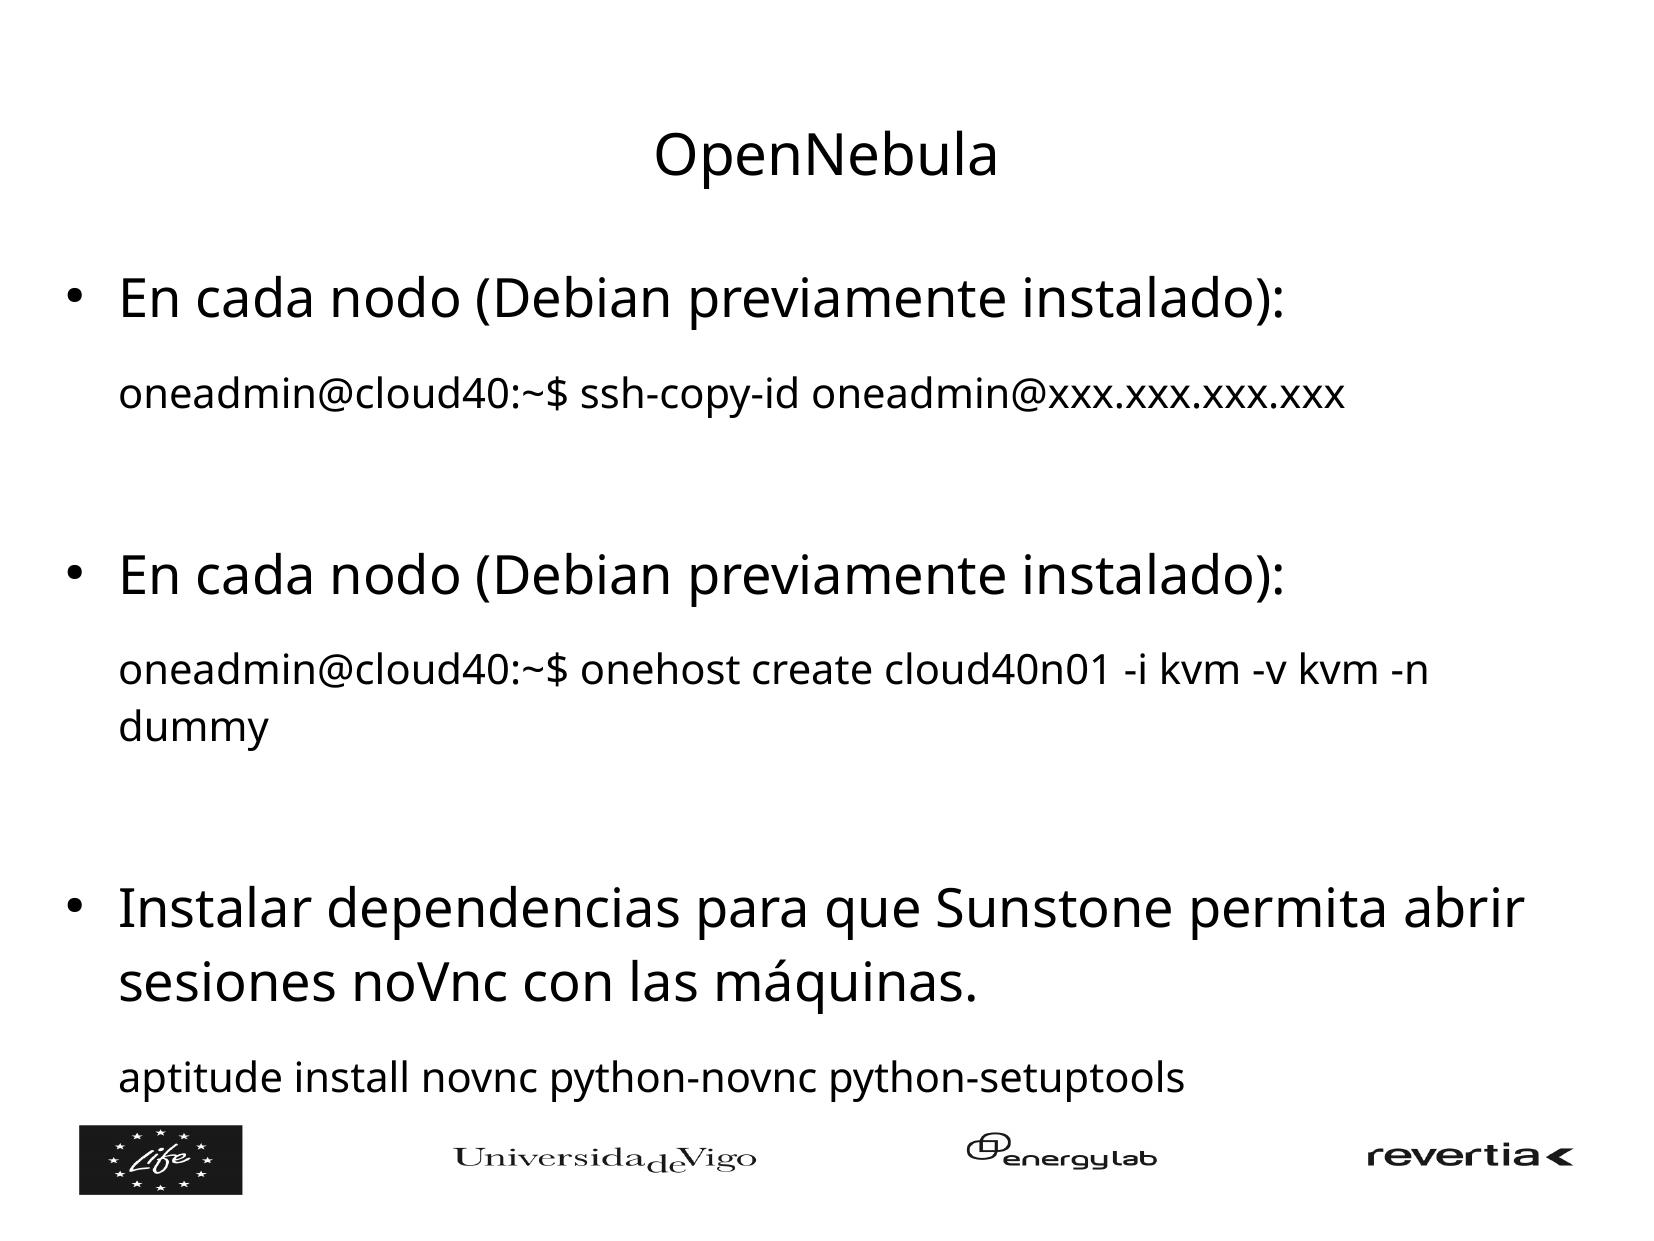

# OpenNebula
En cada nodo (Debian previamente instalado):
oneadmin@cloud40:~$ ssh-copy-id oneadmin@xxx.xxx.xxx.xxx
En cada nodo (Debian previamente instalado):
oneadmin@cloud40:~$ onehost create cloud40n01 -i kvm -v kvm -n dummy
Instalar dependencias para que Sunstone permita abrir sesiones noVnc con las máquinas.
aptitude install novnc python-novnc python-setuptools